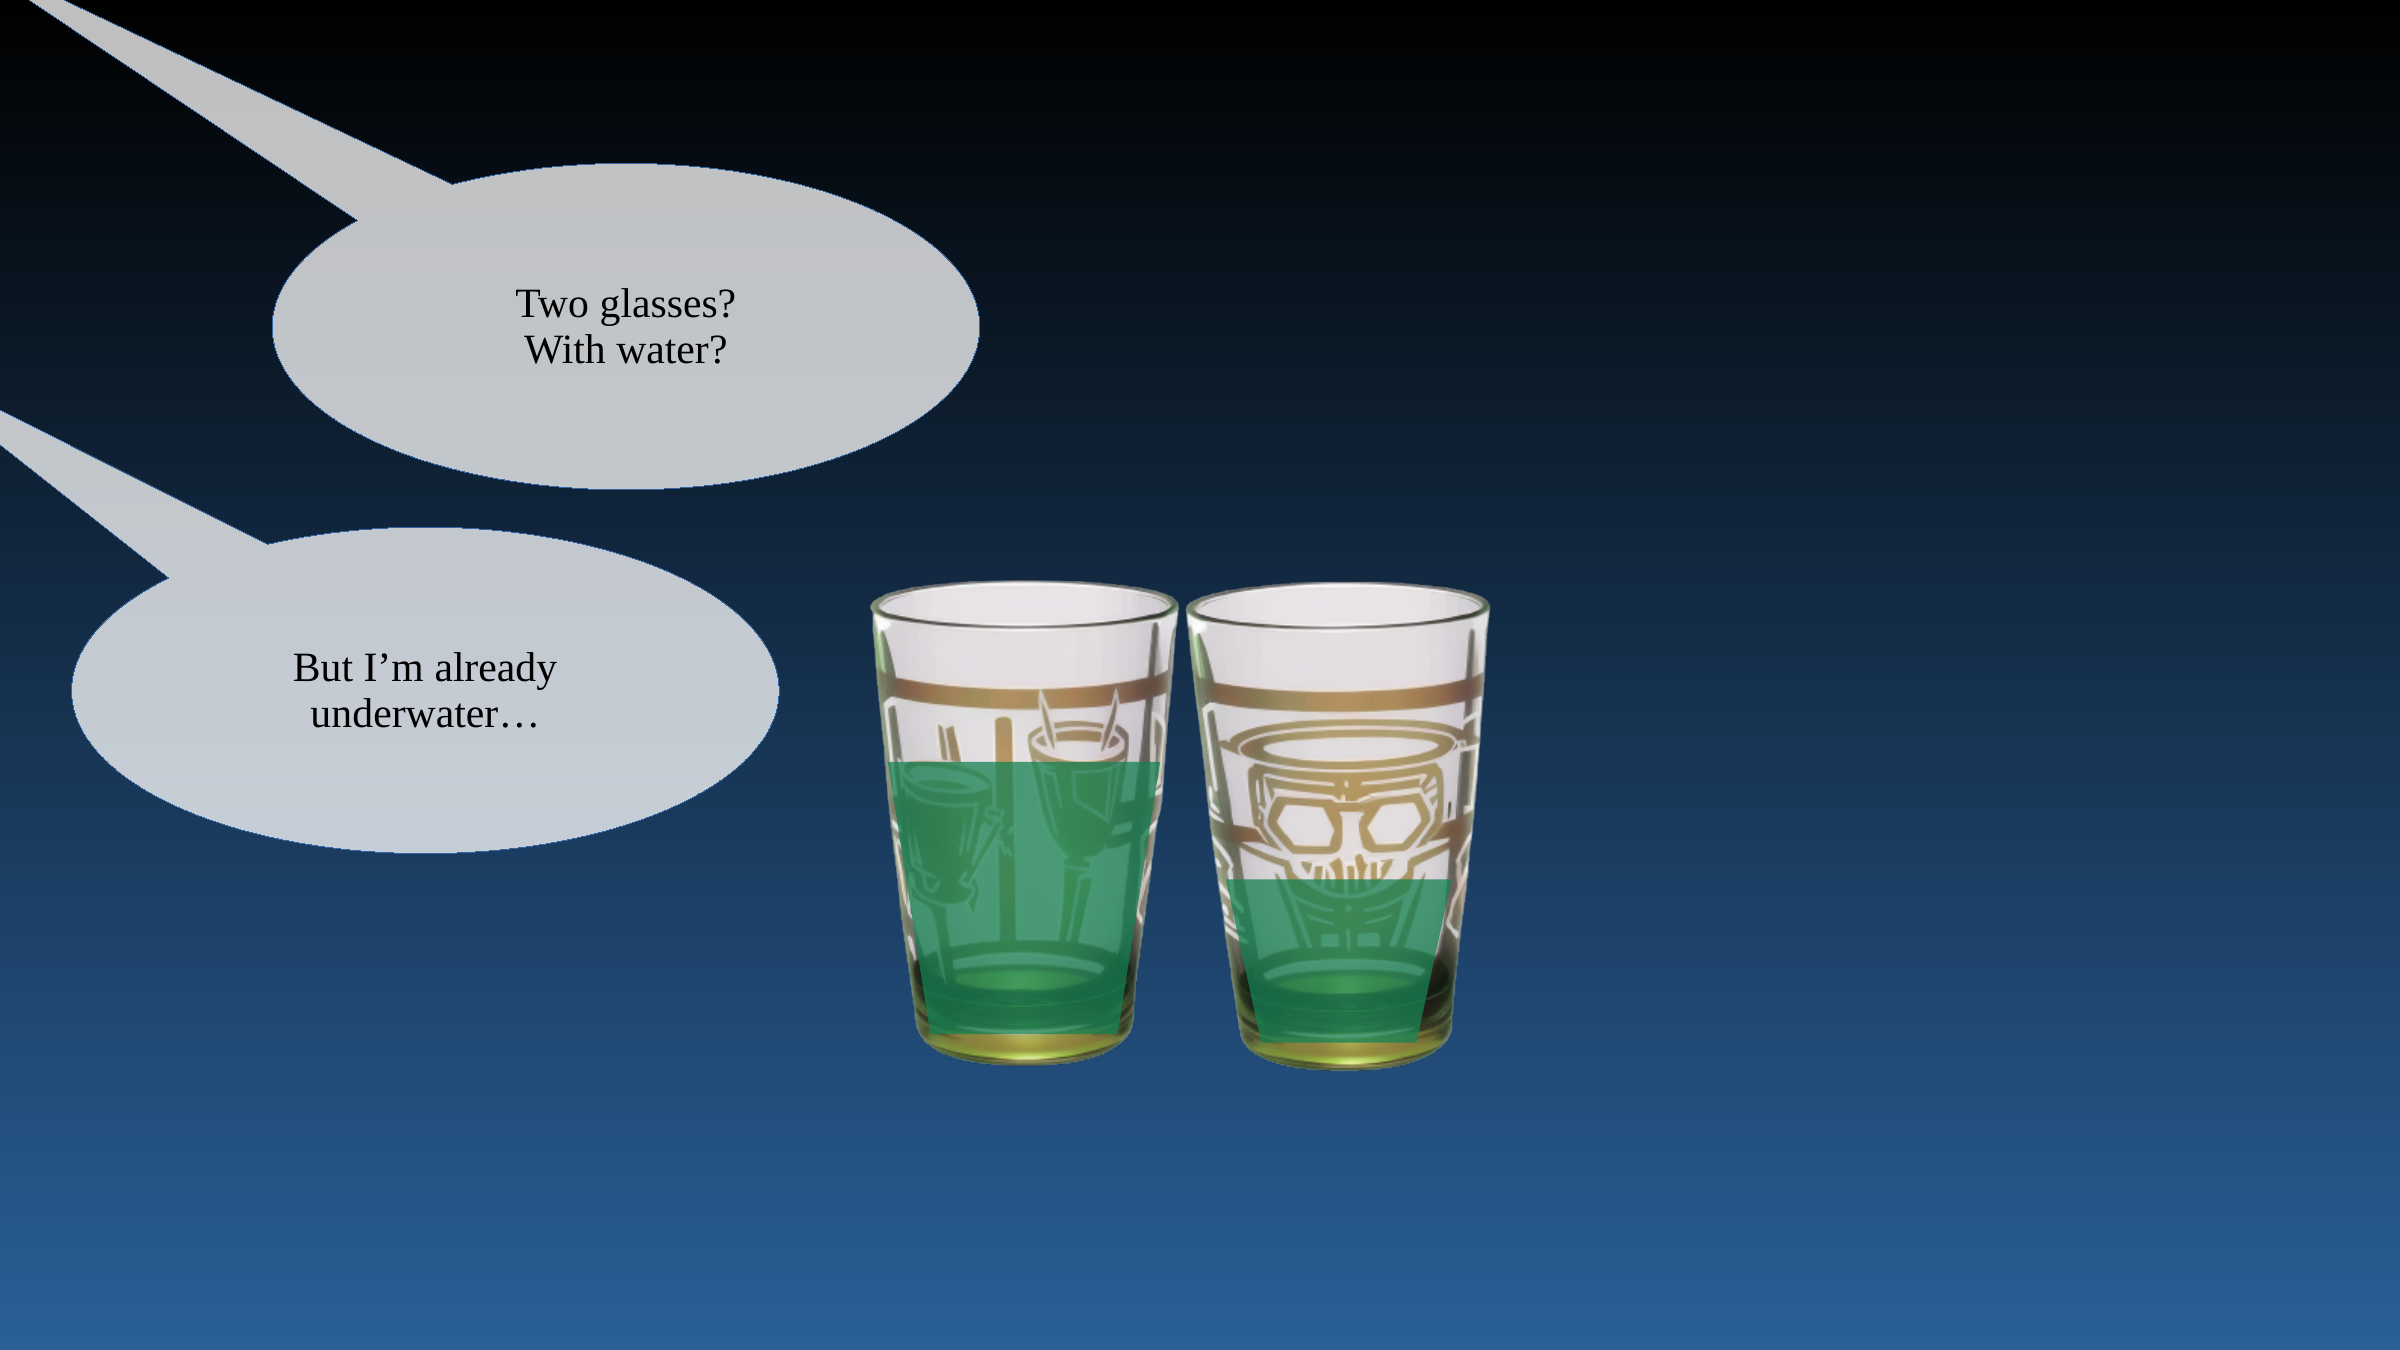

Two glasses?
With water?
But I’m already
underwater…